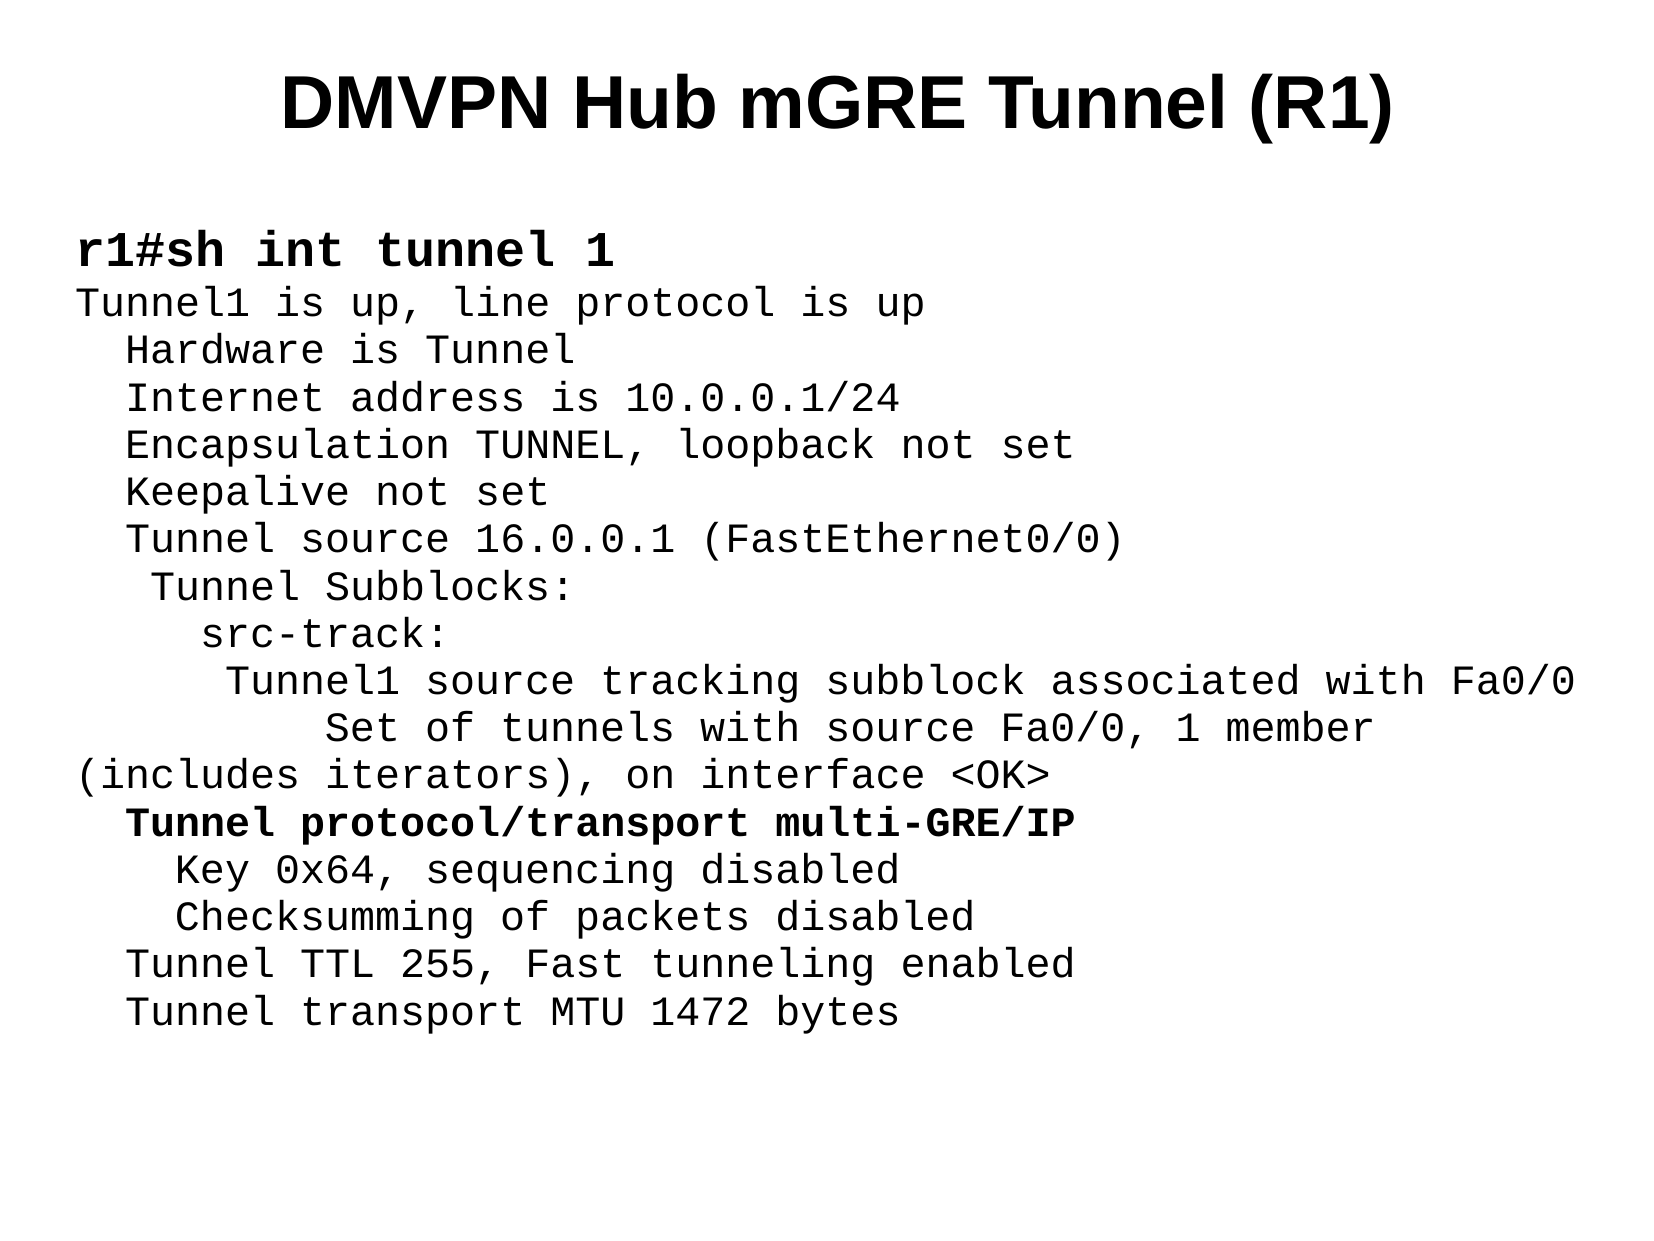

DMVPN Hub mGRE Tunnel (R1)
# r1#sh int tunnel 1
Tunnel1 is up, line protocol is up
 Hardware is Tunnel
 Internet address is 10.0.0.1/24
 Encapsulation TUNNEL, loopback not set
 Keepalive not set
 Tunnel source 16.0.0.1 (FastEthernet0/0)
 Tunnel Subblocks:
 src-track:
 Tunnel1 source tracking subblock associated with Fa0/0
 Set of tunnels with source Fa0/0, 1 member (includes iterators), on interface <OK>
 Tunnel protocol/transport multi-GRE/IP
 Key 0x64, sequencing disabled
 Checksumming of packets disabled
 Tunnel TTL 255, Fast tunneling enabled
 Tunnel transport MTU 1472 bytes